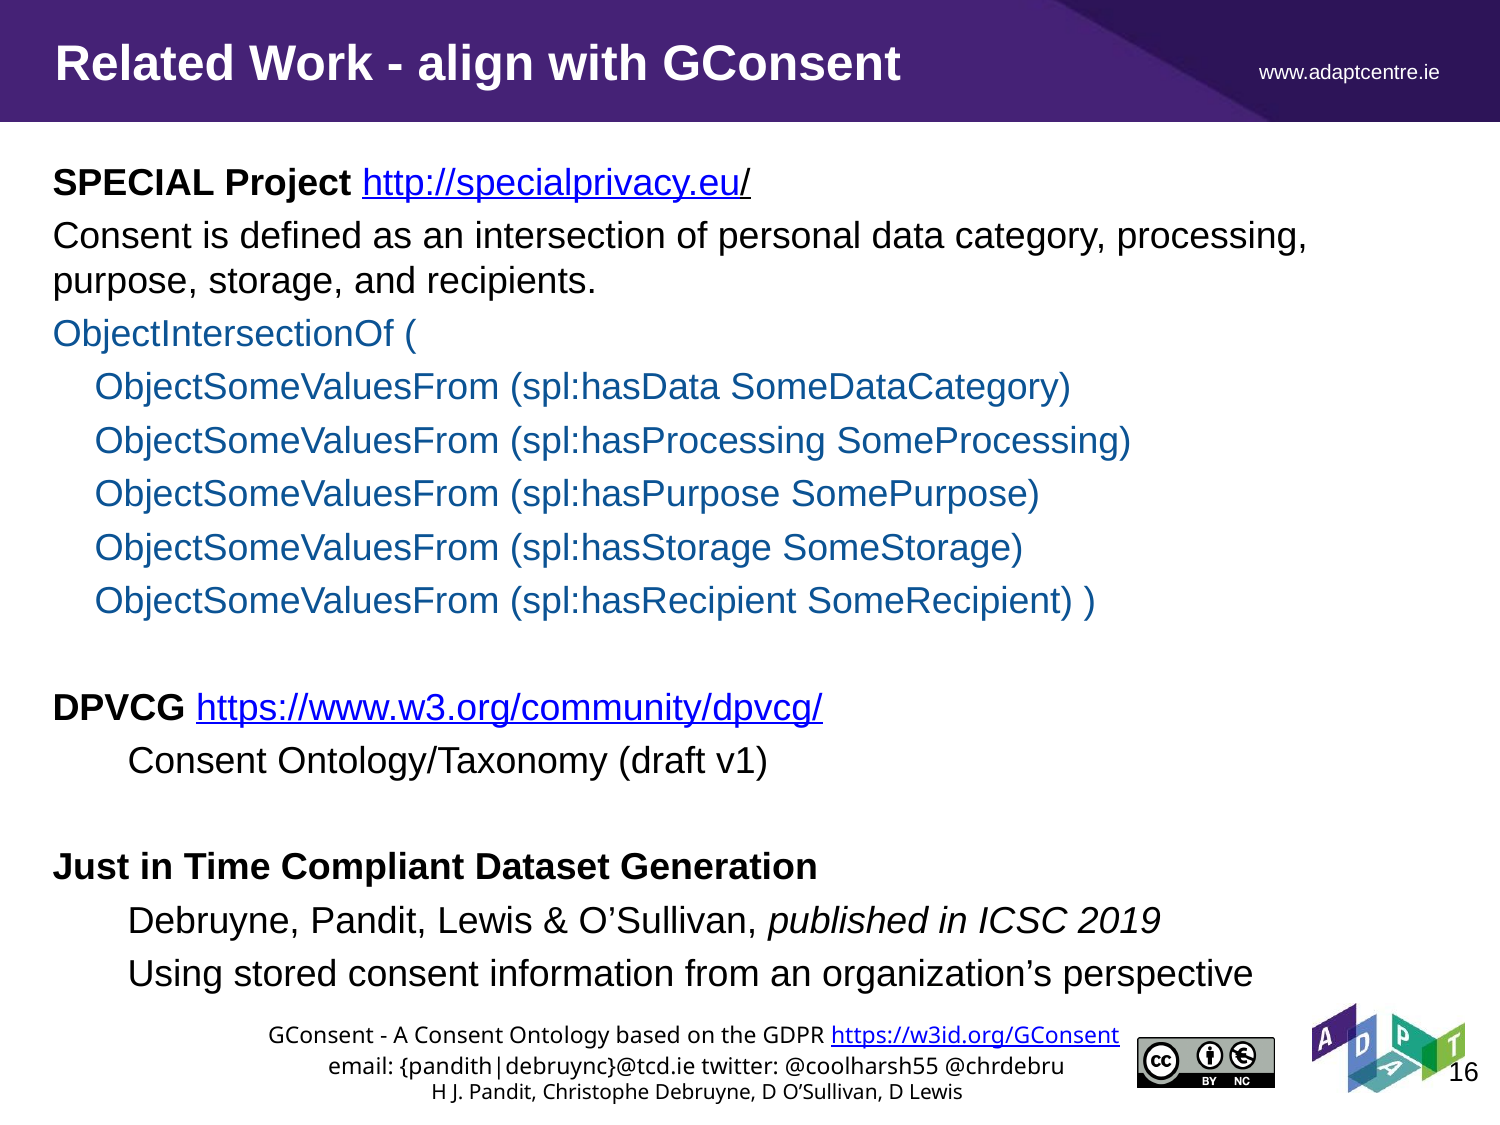

Related Work - align with GConsent
# SPECIAL Project http://specialprivacy.eu/
Consent is defined as an intersection of personal data category, processing, purpose, storage, and recipients.
ObjectIntersectionOf (
 ObjectSomeValuesFrom (spl:hasData SomeDataCategory)
 ObjectSomeValuesFrom (spl:hasProcessing SomeProcessing)
 ObjectSomeValuesFrom (spl:hasPurpose SomePurpose)
 ObjectSomeValuesFrom (spl:hasStorage SomeStorage)
 ObjectSomeValuesFrom (spl:hasRecipient SomeRecipient) )
DPVCG https://www.w3.org/community/dpvcg/
Consent Ontology/Taxonomy (draft v1)
Just in Time Compliant Dataset Generation
Debruyne, Pandit, Lewis & O’Sullivan, published in ICSC 2019
Using stored consent information from an organization’s perspective